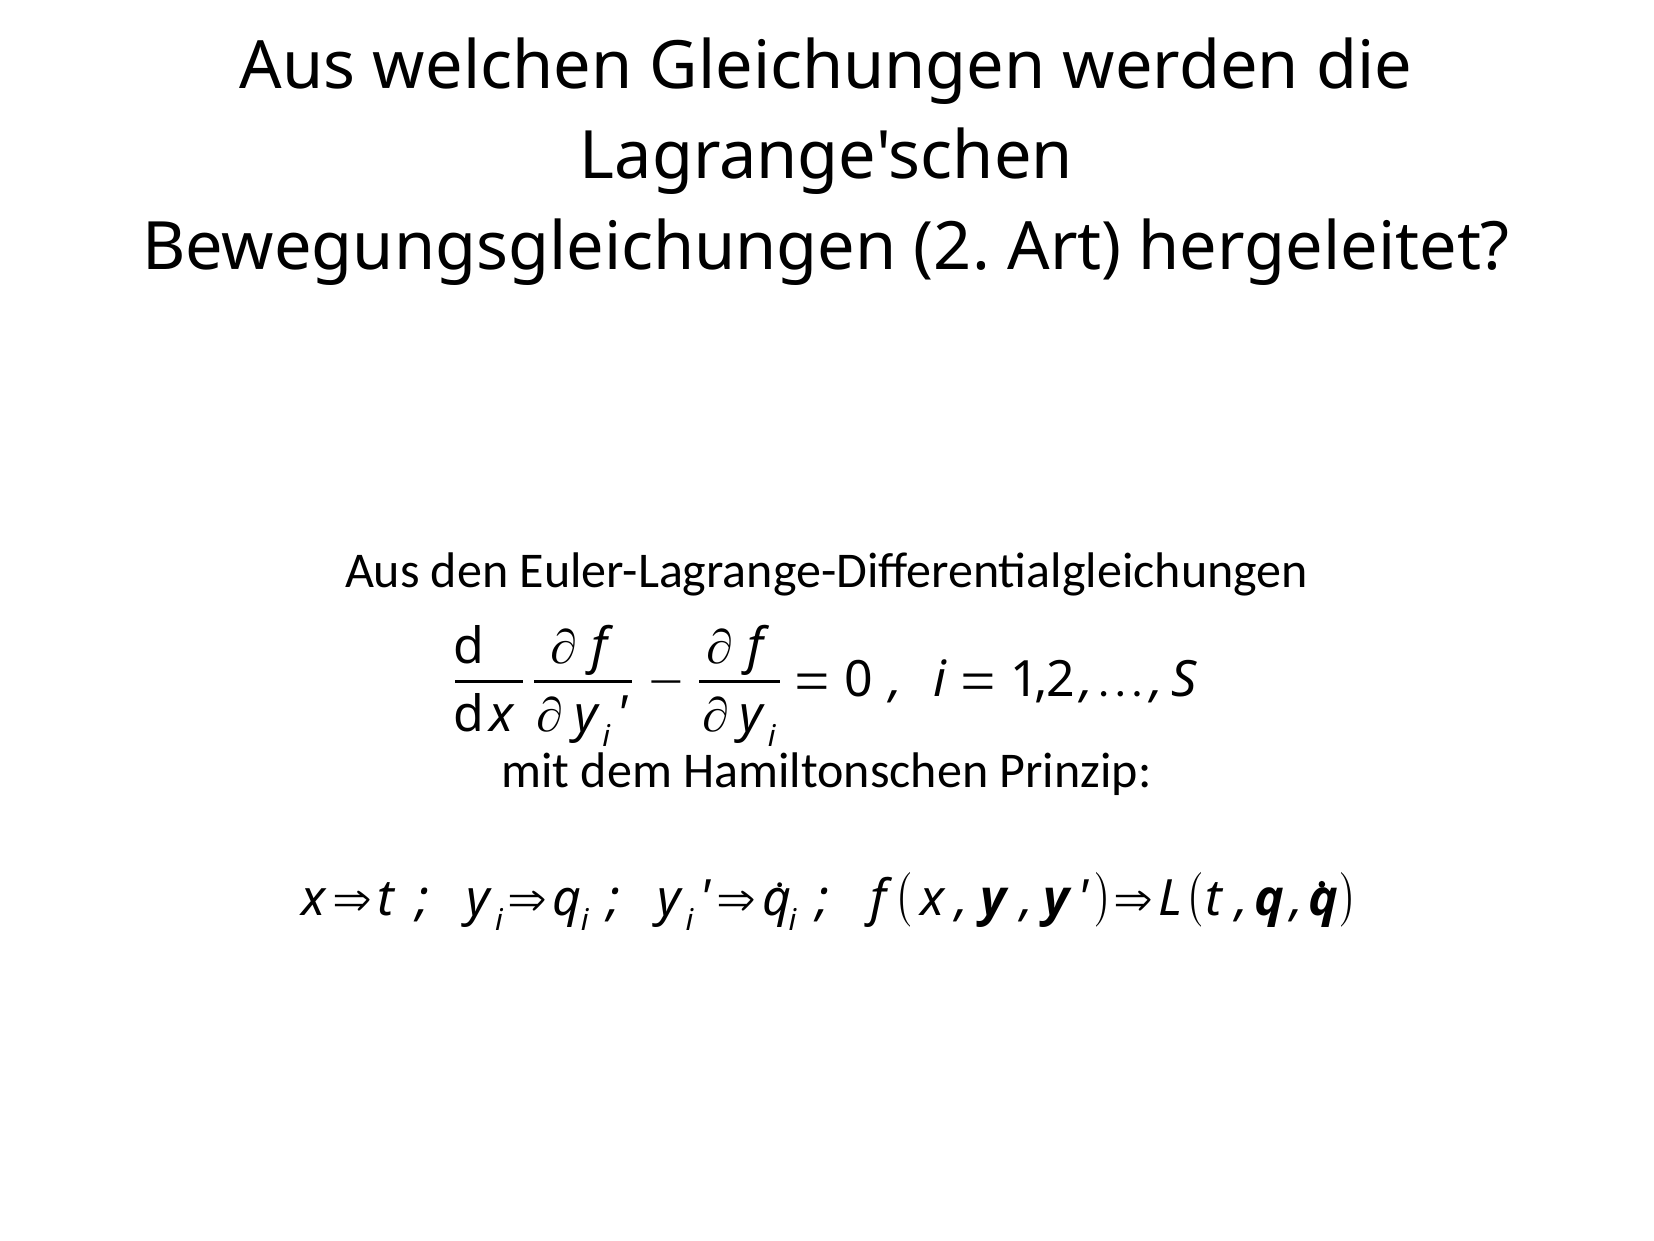

# Aus welchen Gleichungen werden die Lagrange'schen Bewegungsgleichungen (2. Art) hergeleitet?
Aus den Euler-Lagrange-Differentialgleichungen
mit dem Hamiltonschen Prinzip: